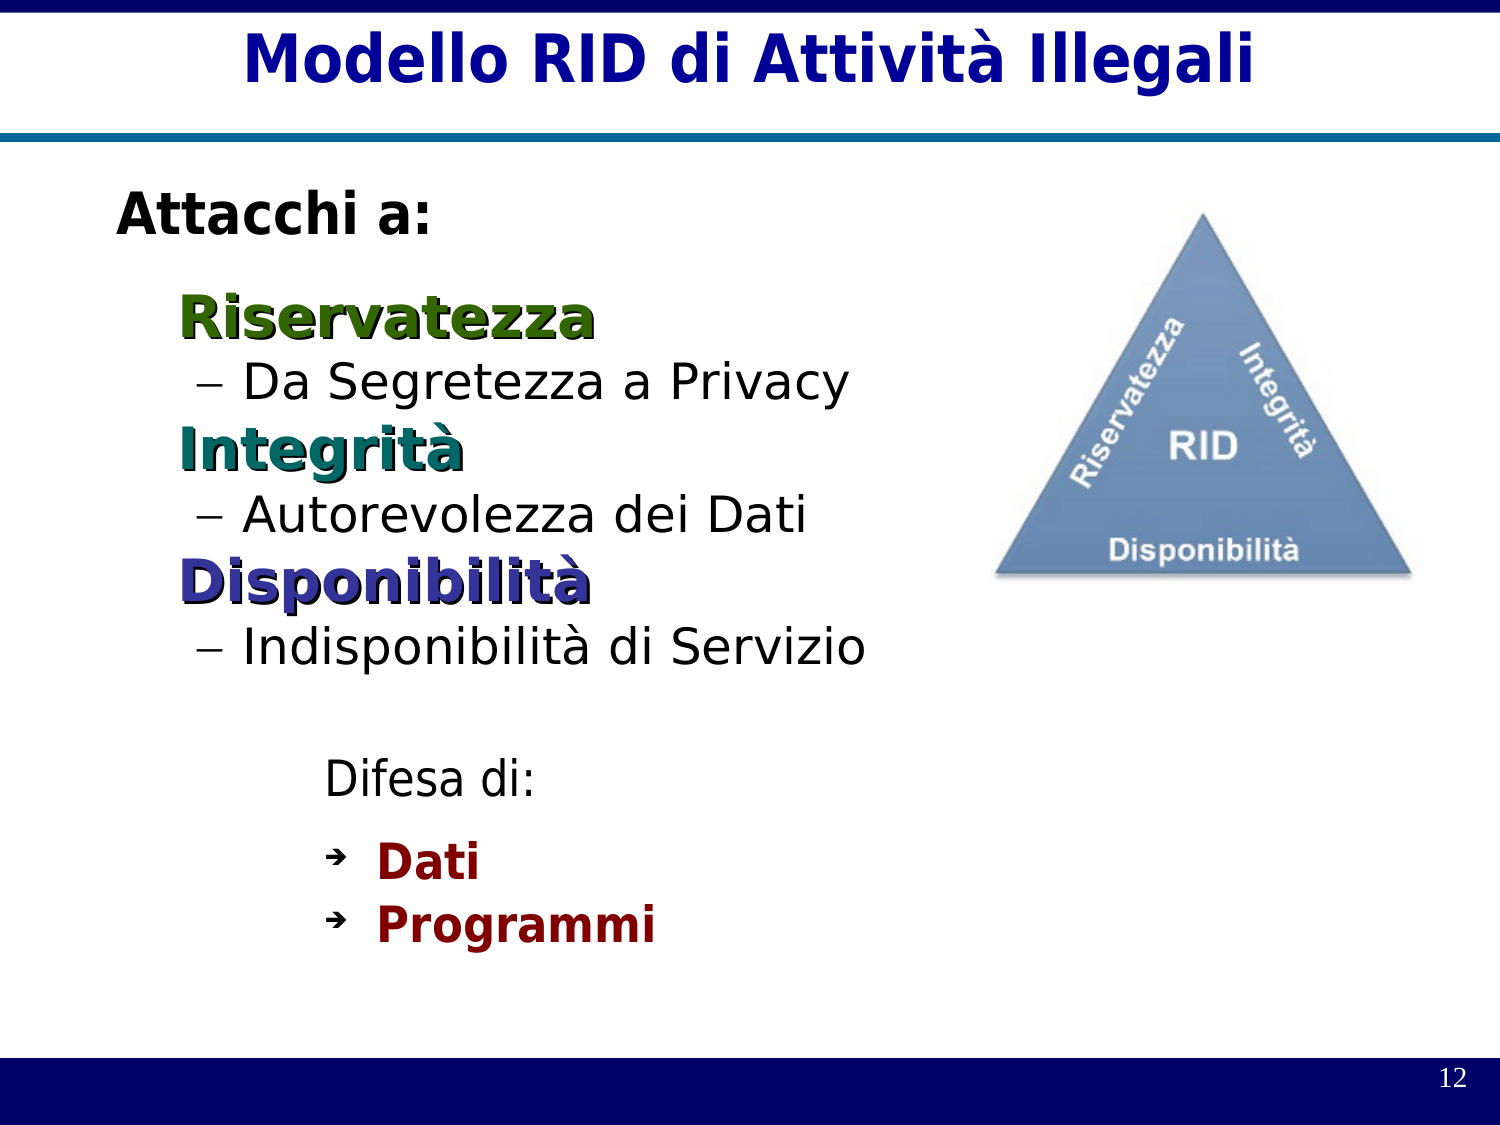

# Modello RID di Attività Illegali
Attacchi a:
Riservatezza
Da Segretezza a Privacy
Integrità
Autorevolezza dei Dati
Disponibilità
Indisponibilità di Servizio
Difesa di:
 Dati
 Programmi